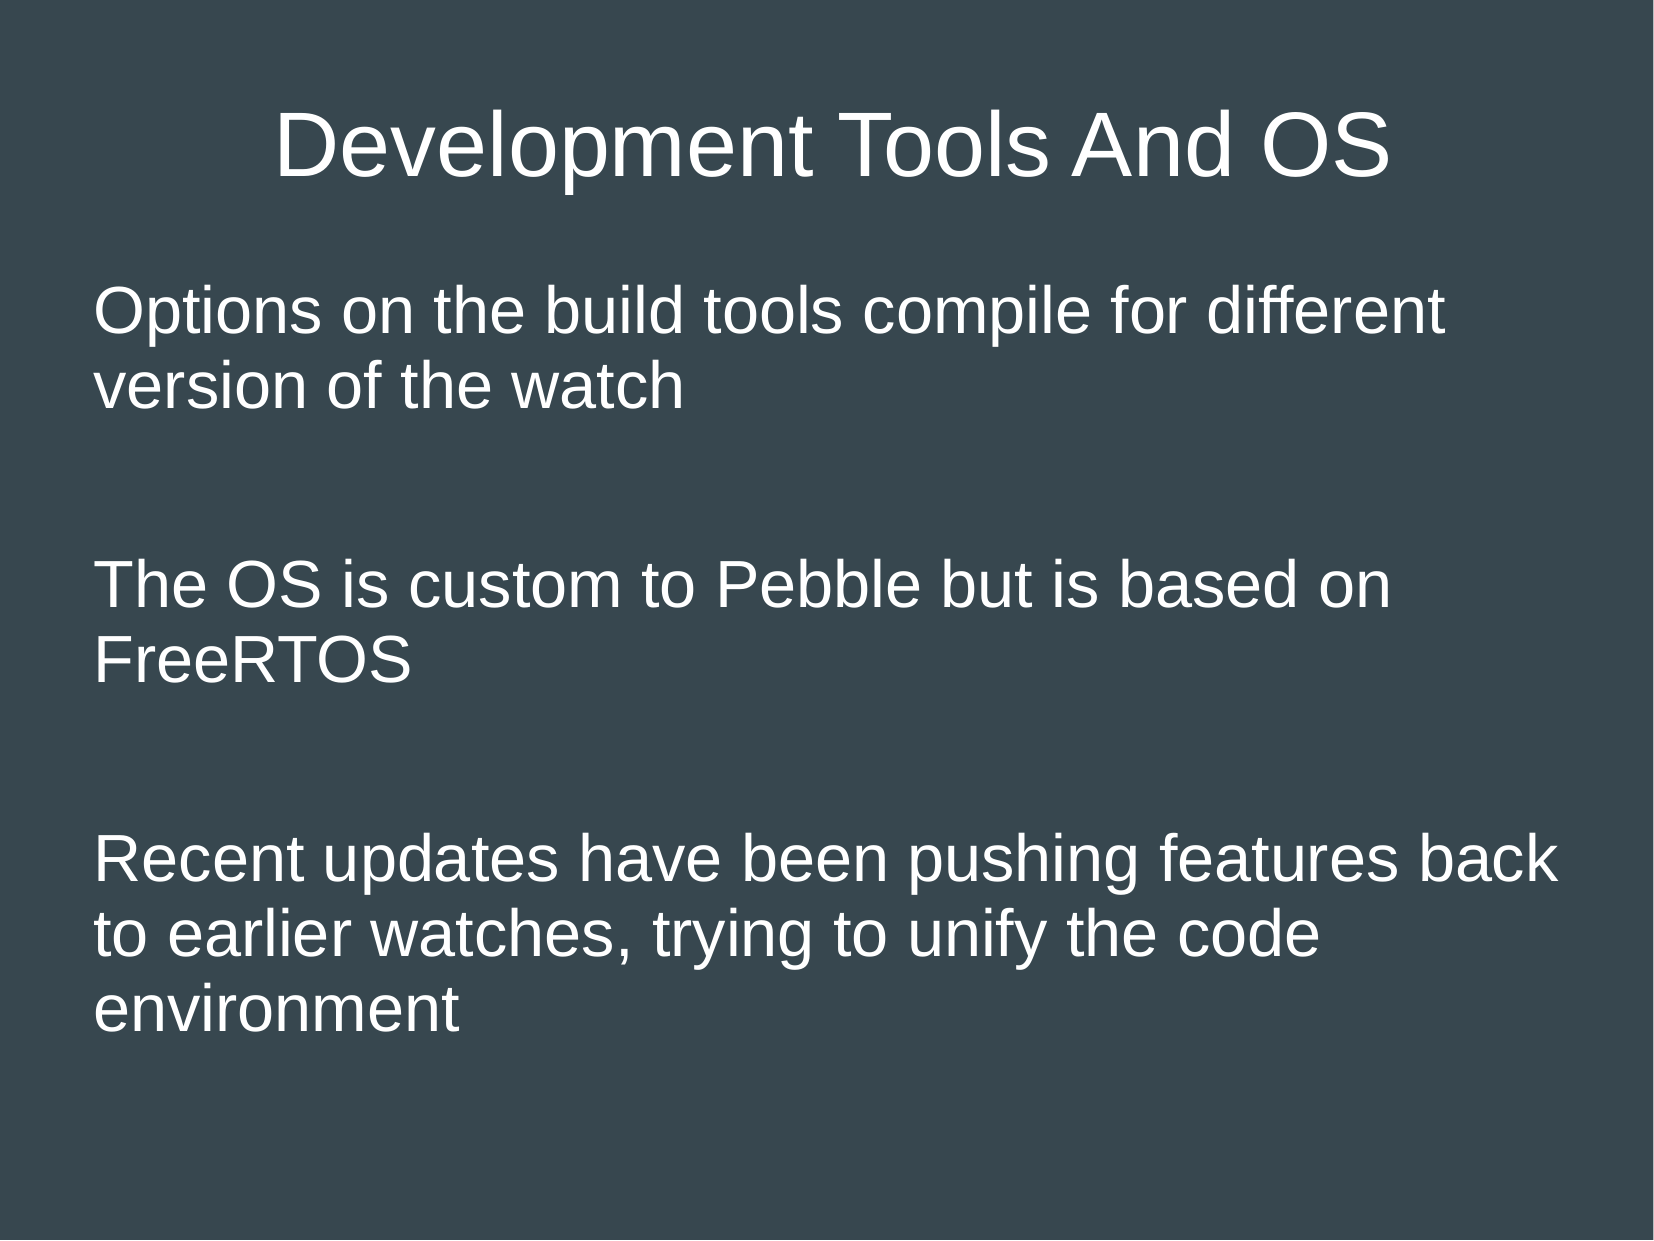

# Development Tools And OS
Options on the build tools compile for different version of the watch
The OS is custom to Pebble but is based on FreeRTOS
Recent updates have been pushing features back to earlier watches, trying to unify the code environment